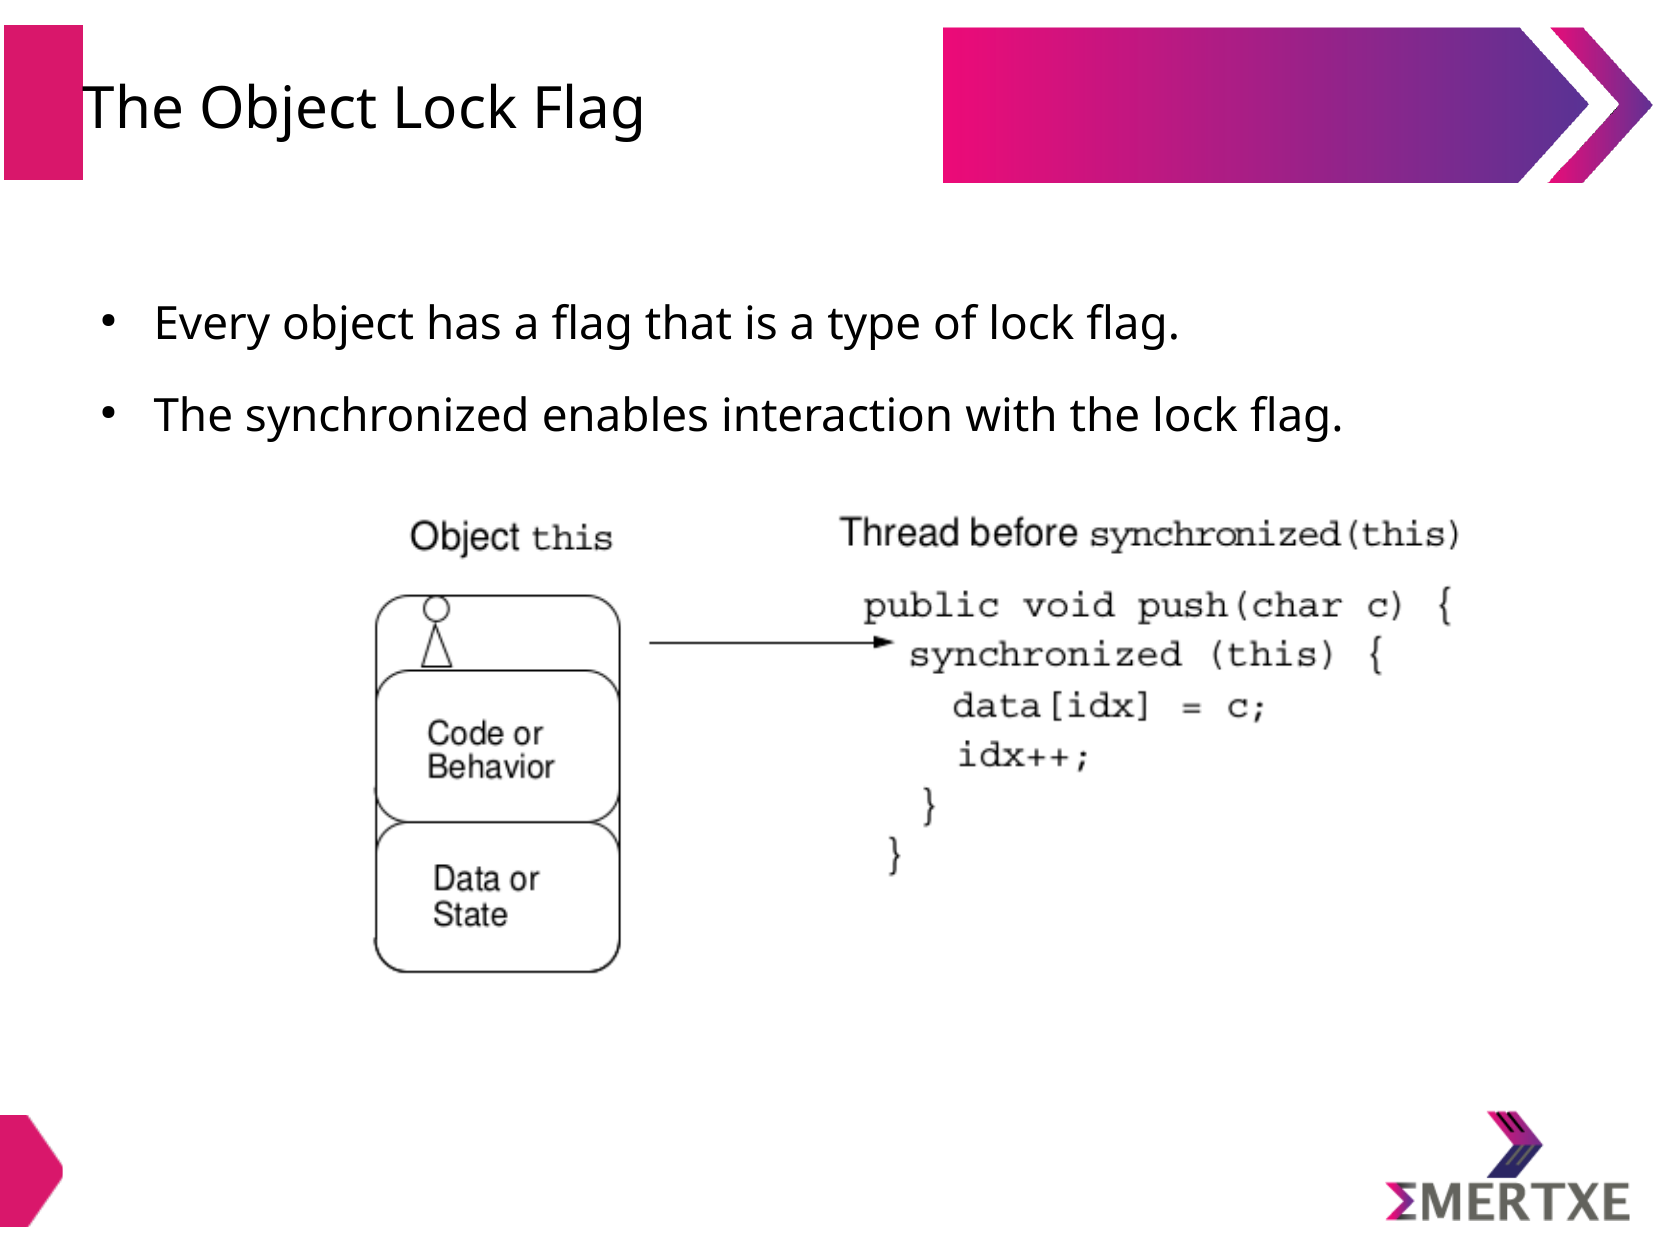

# The Object Lock Flag
Every object has a flag that is a type of lock flag.
The synchronized enables interaction with the lock flag.